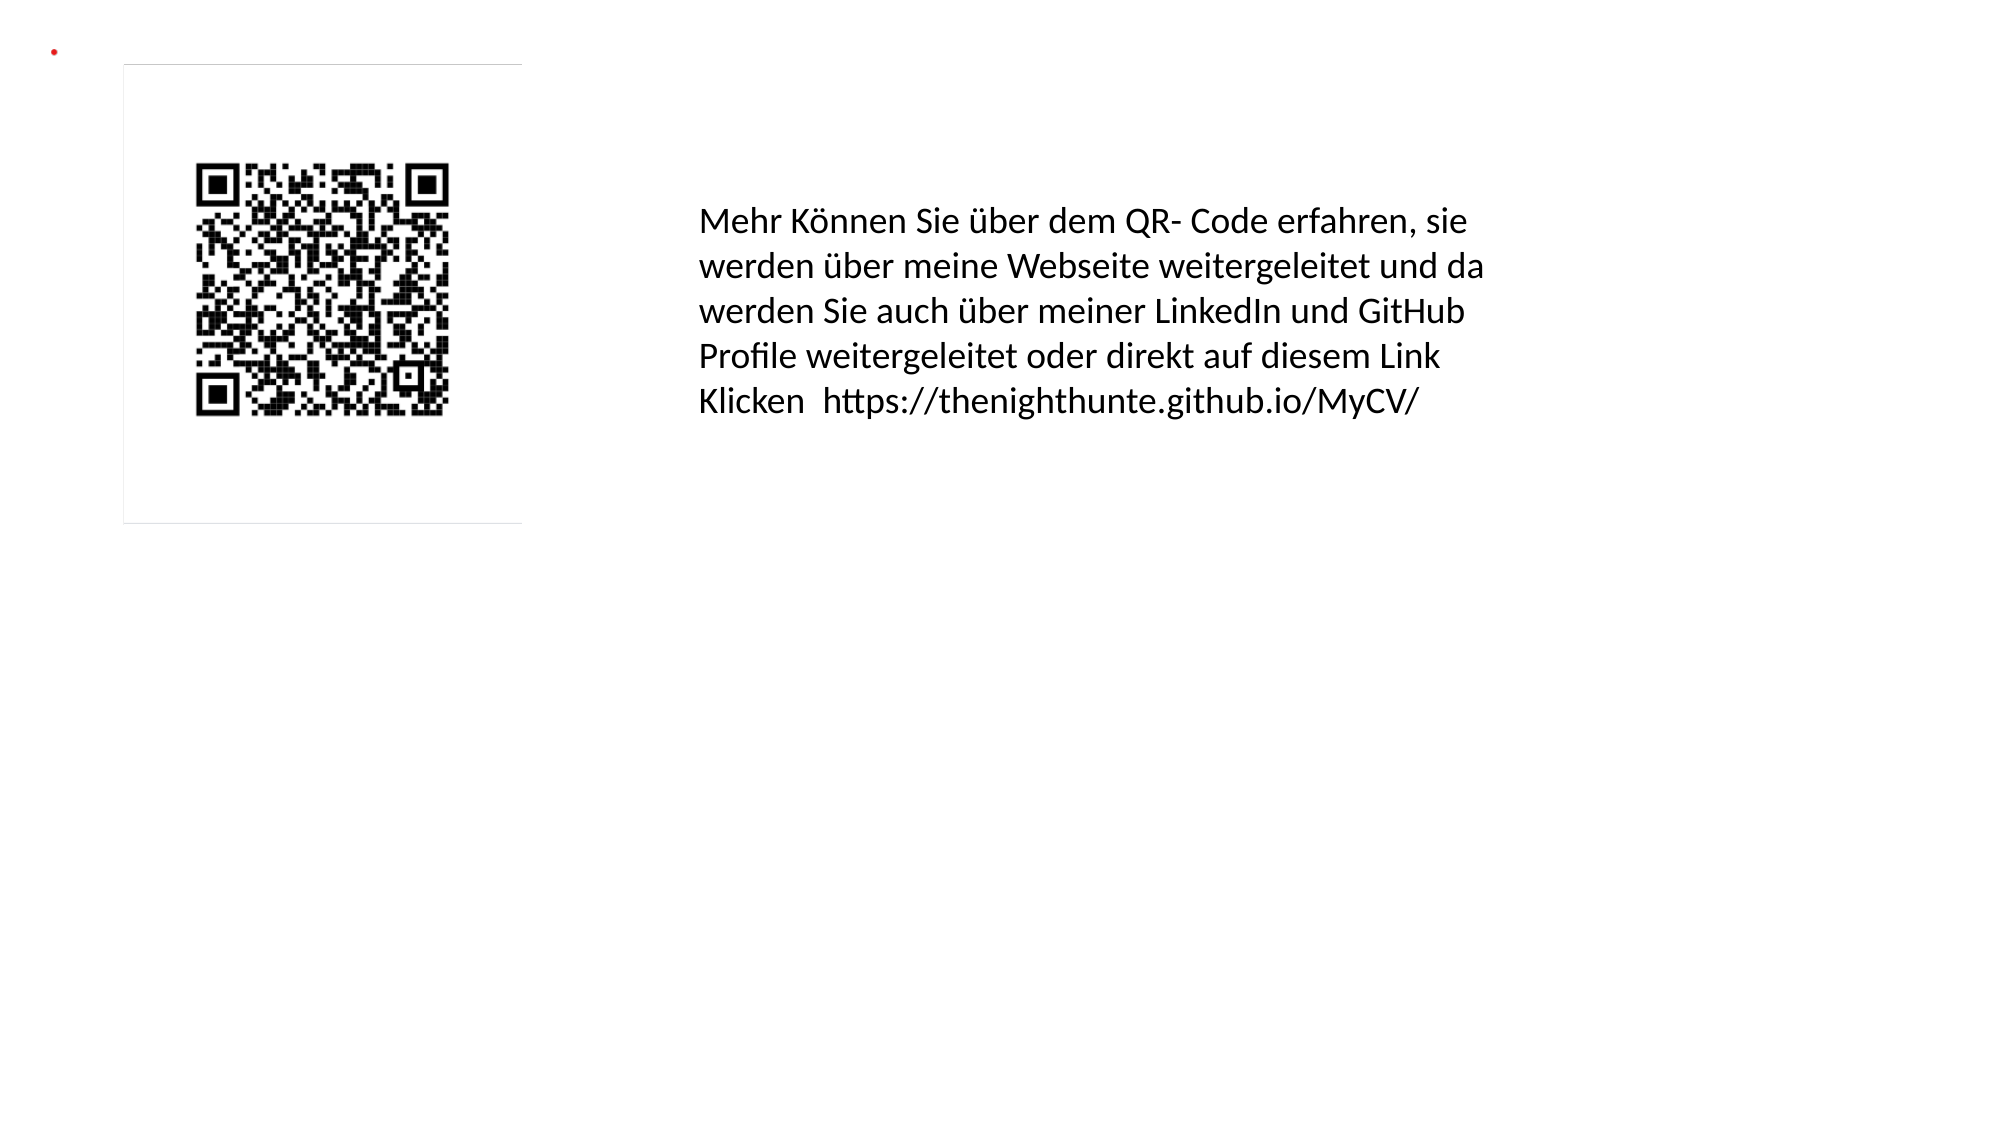

Mehr Können Sie über dem QR- Code erfahren, sie werden über meine Webseite weitergeleitet und da werden Sie auch über meiner LinkedIn und GitHub Profile weitergeleitet oder direkt auf diesem Link Klicken https://thenighthunte.github.io/MyCV/